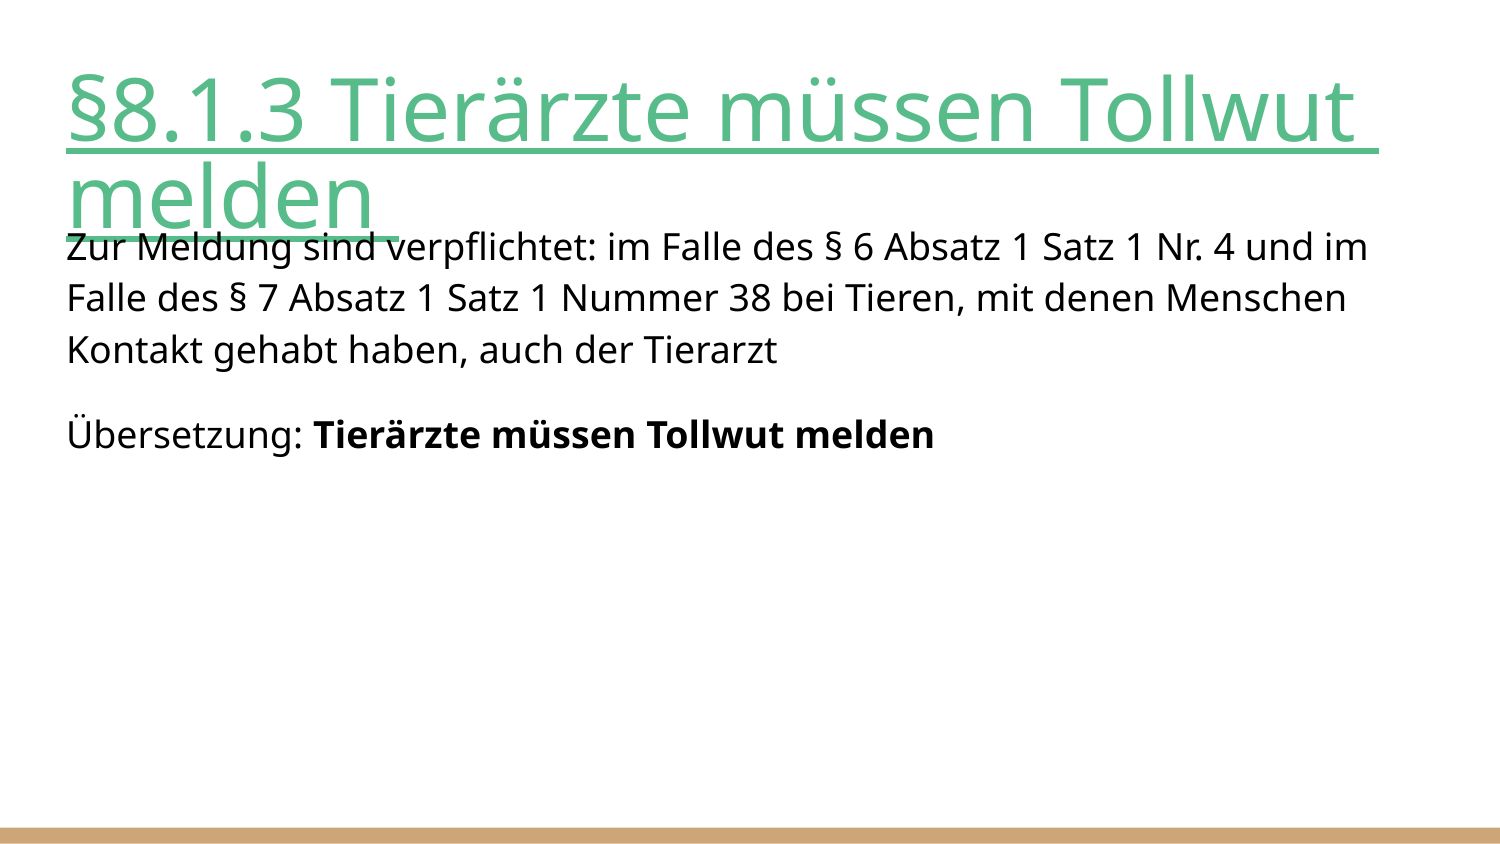

# §8.1.3 Tierärzte müssen Tollwut melden
Zur Meldung sind verpflichtet: im Falle des § 6 Absatz 1 Satz 1 Nr. 4 und im Falle des § 7 Absatz 1 Satz 1 Nummer 38 bei Tieren, mit denen Menschen Kontakt gehabt haben, auch der Tierarzt
Übersetzung: Tierärzte müssen Tollwut melden